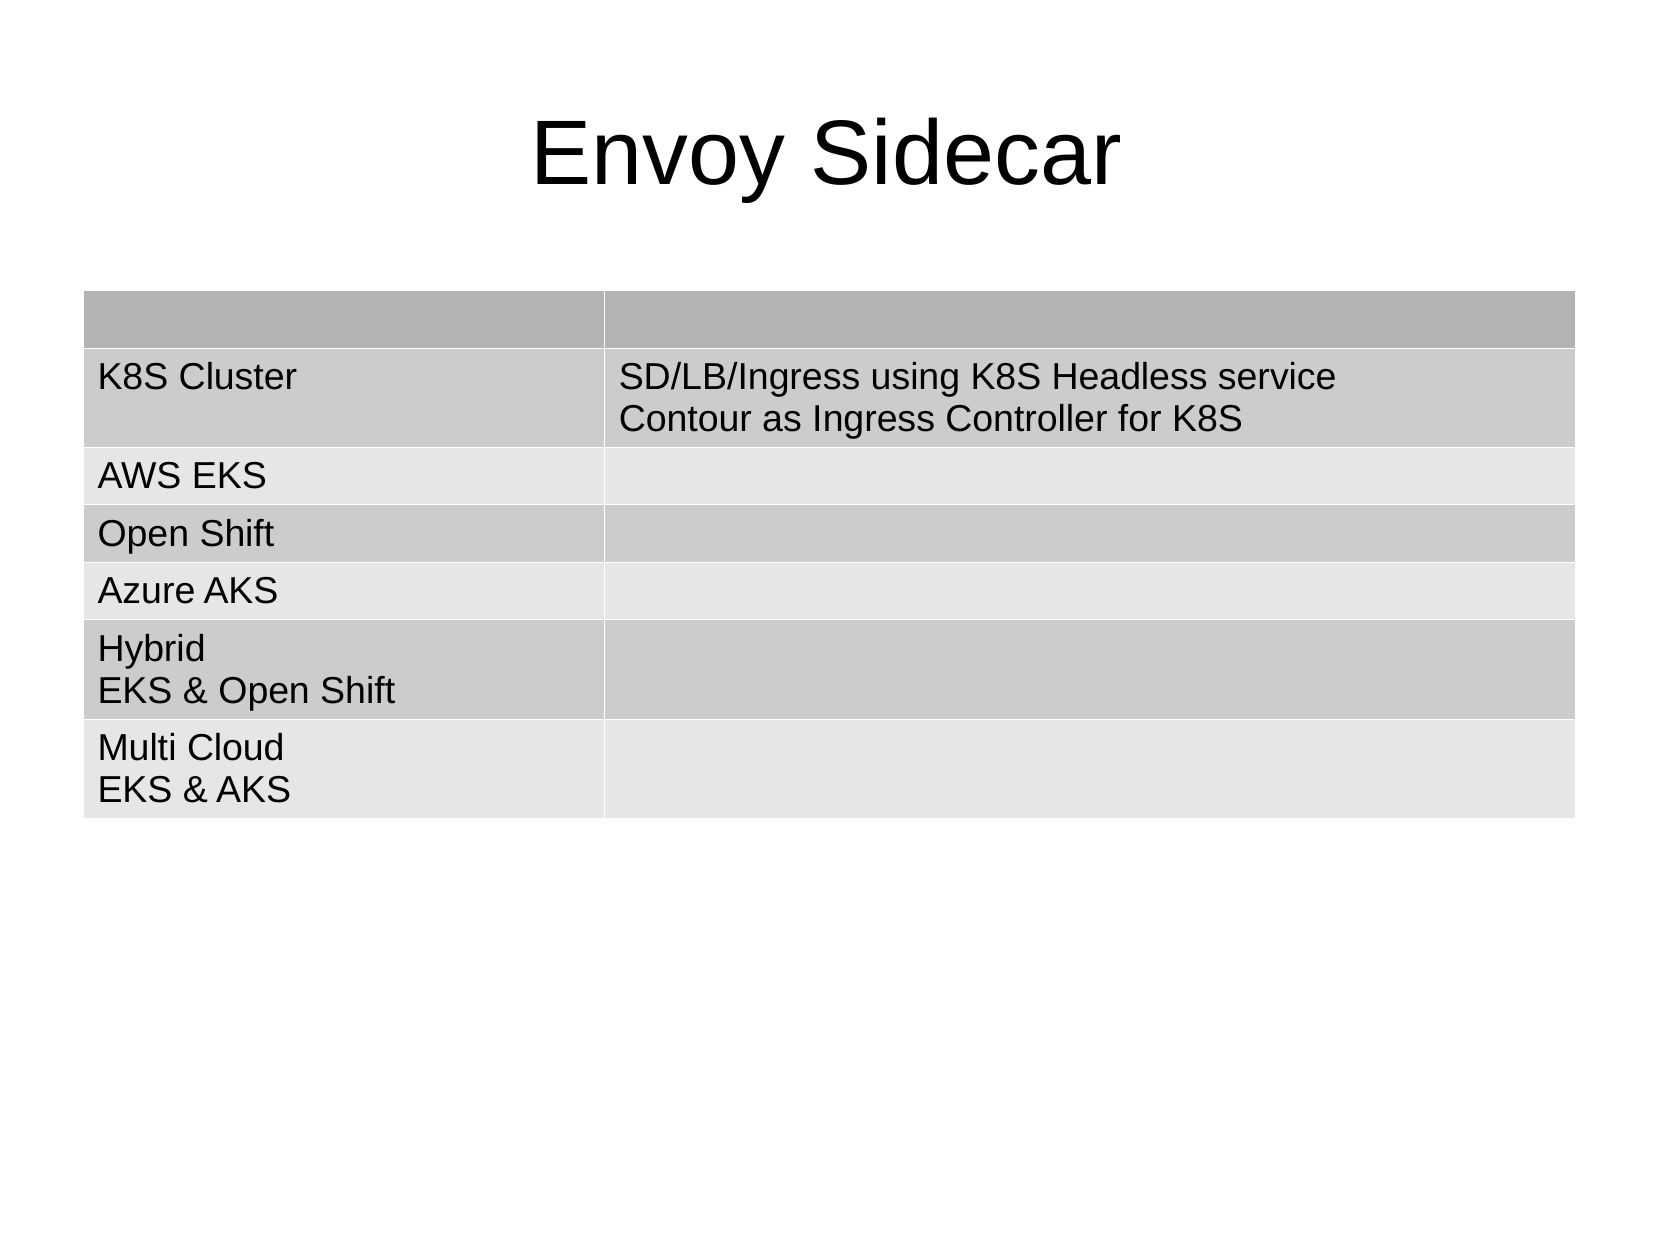

# Envoy Sidecar
| | |
| --- | --- |
| K8S Cluster | SD/LB/Ingress using K8S Headless service Contour as Ingress Controller for K8S |
| AWS EKS | |
| Open Shift | |
| Azure AKS | |
| Hybrid EKS & Open Shift | |
| Multi Cloud EKS & AKS | |